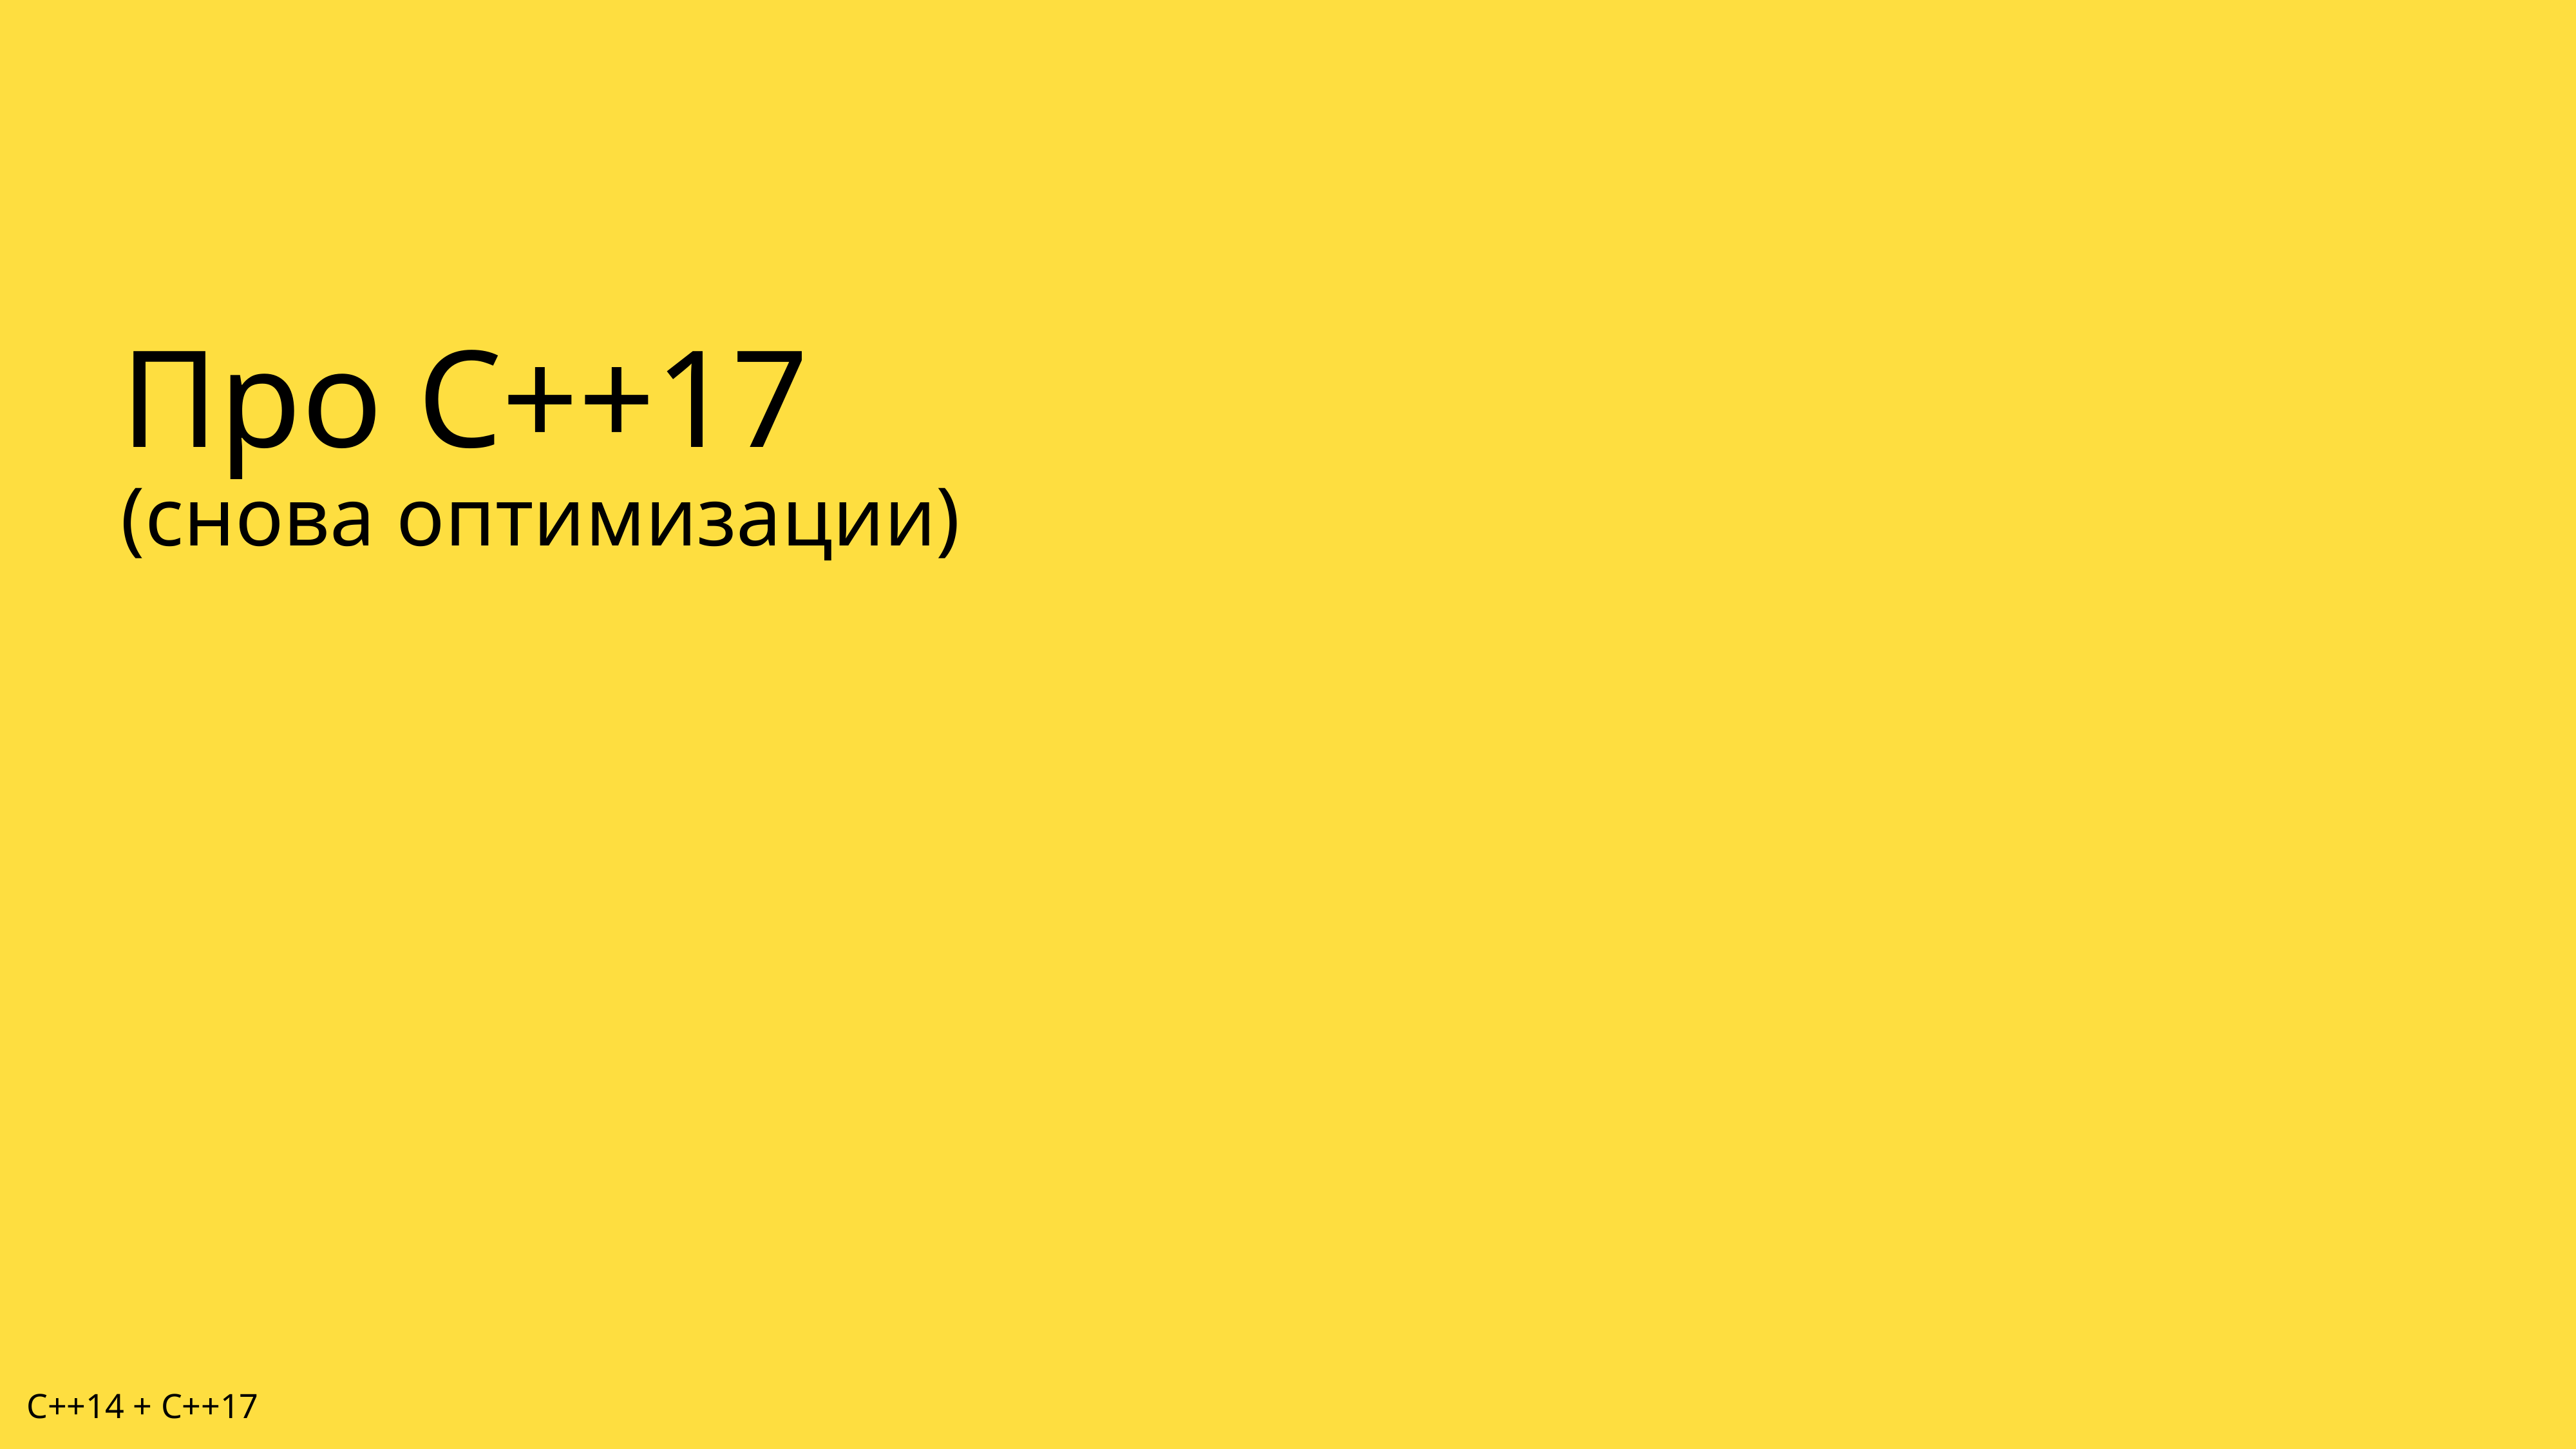

# Про С++17 (снова оптимизации)
C++14 + C++17